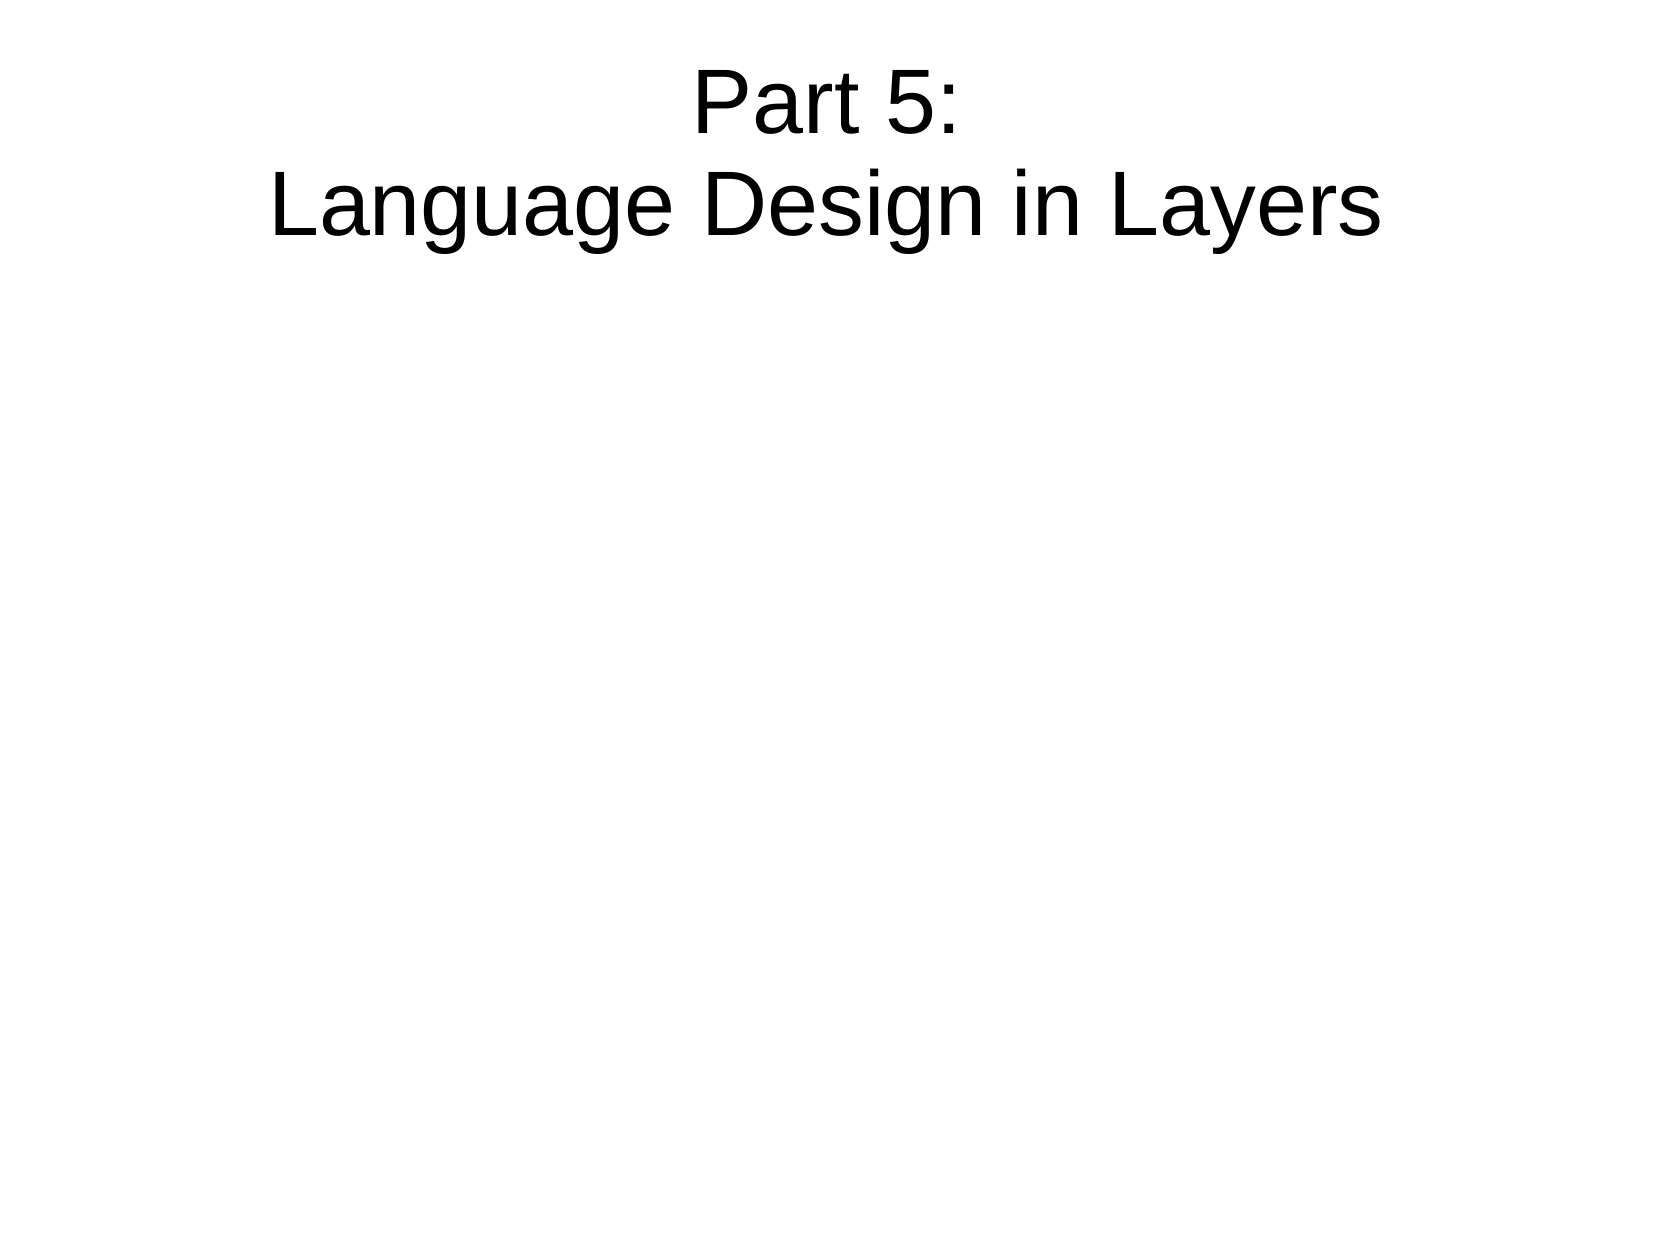

# Part 5: Language Design in Layers